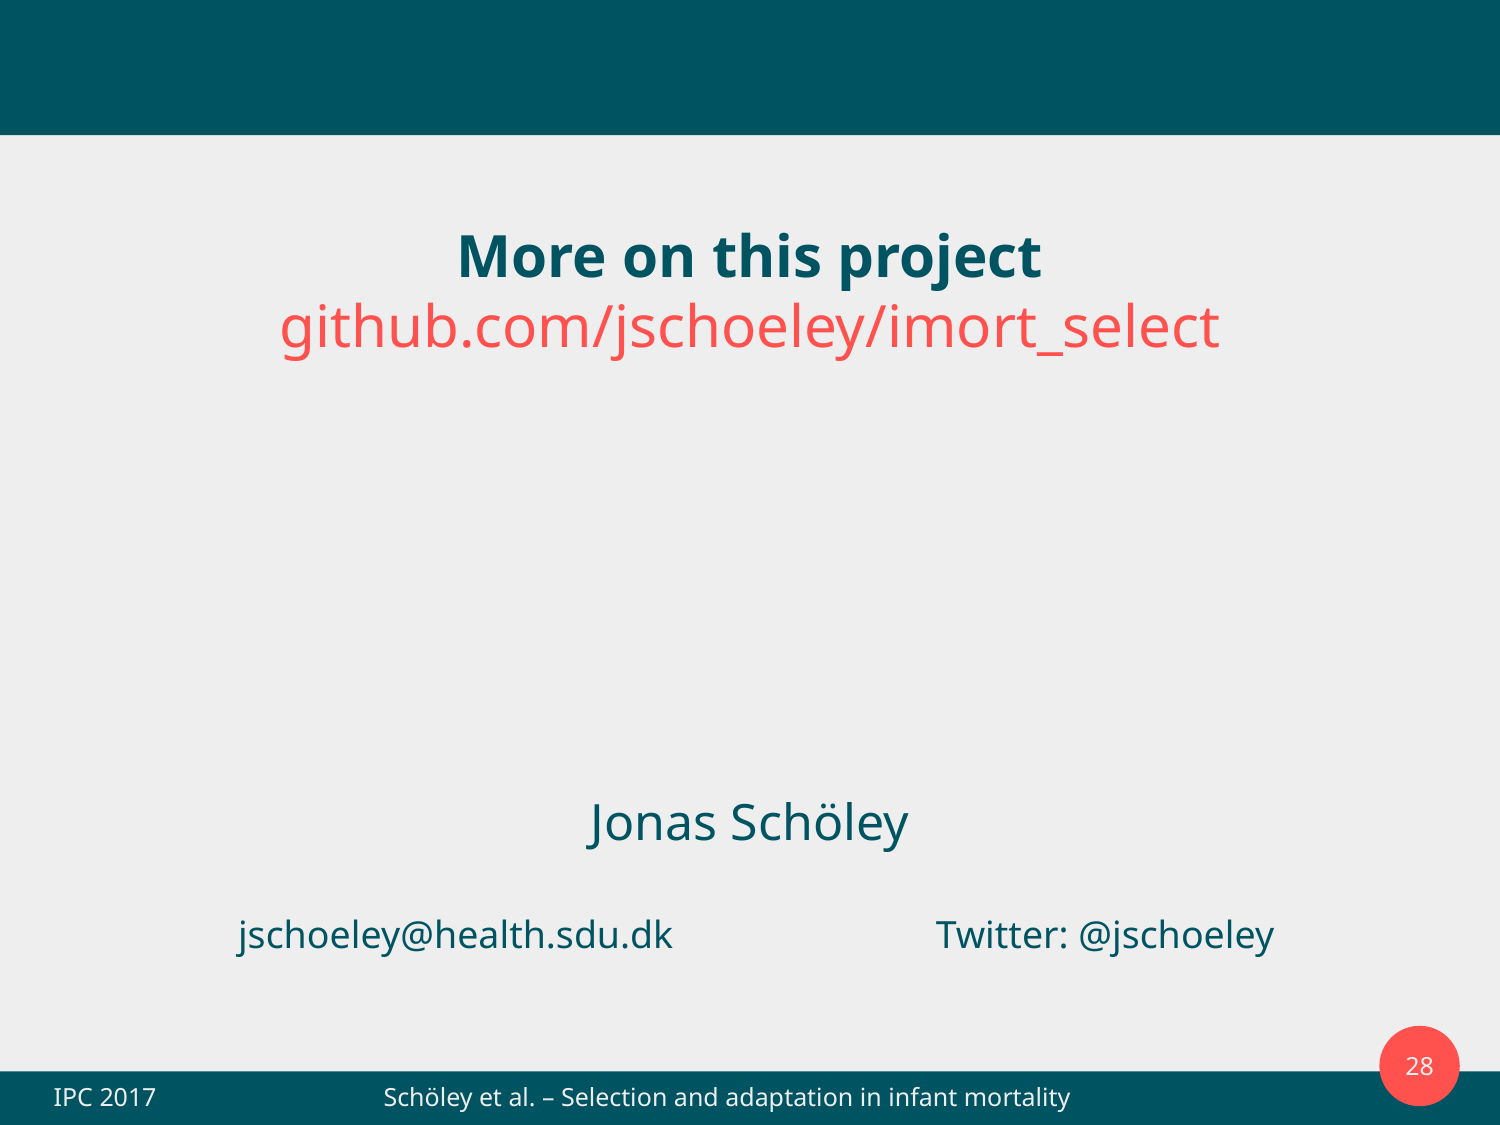

More on this project
github.com/jschoeley/imort_select
Jonas Schöley
jschoeley@health.sdu.dk
Twitter: @jschoeley
28
IPC 2017
Schöley et al. – Selection and adaptation in infant mortality